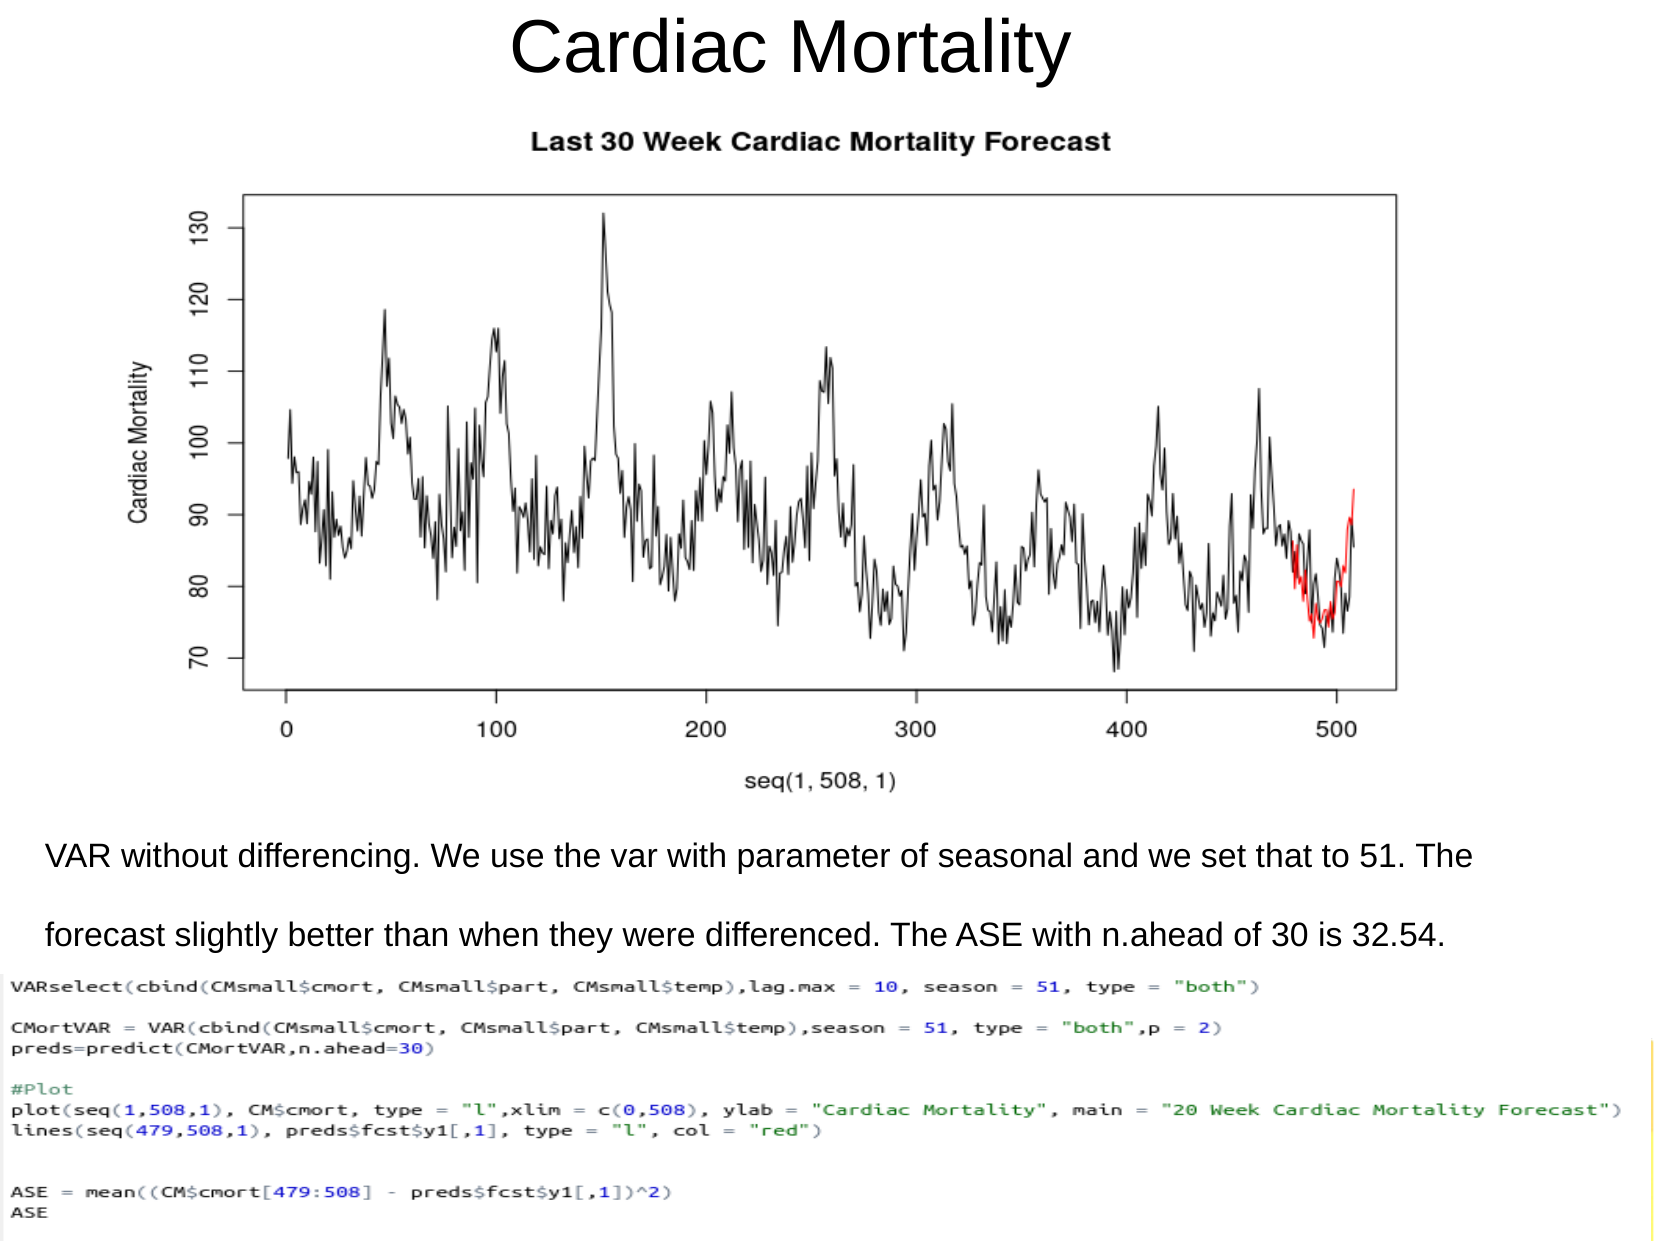

# Cardiac Mortality
VAR without differencing. We use the var with parameter of seasonal and we set that to 51. The forecast slightly better than when they were differenced. The ASE with n.ahead of 30 is 32.54.